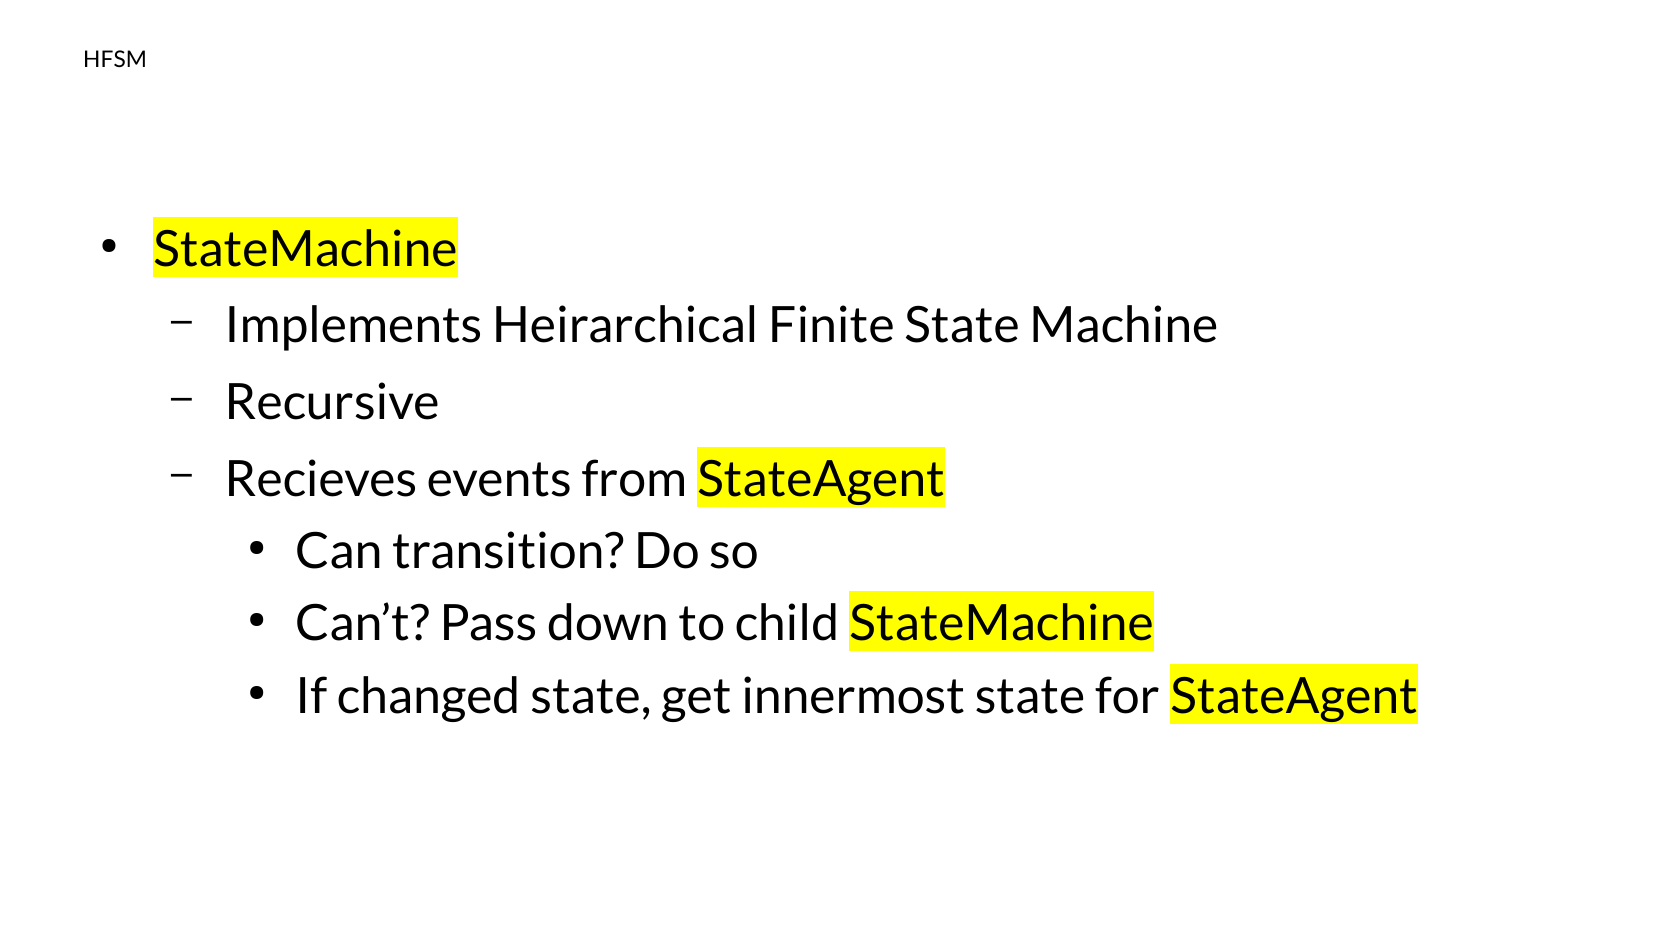

# HFSM
StateMachine
Implements Heirarchical Finite State Machine
Recursive
Recieves events from StateAgent
Can transition? Do so
Can’t? Pass down to child StateMachine
If changed state, get innermost state for StateAgent